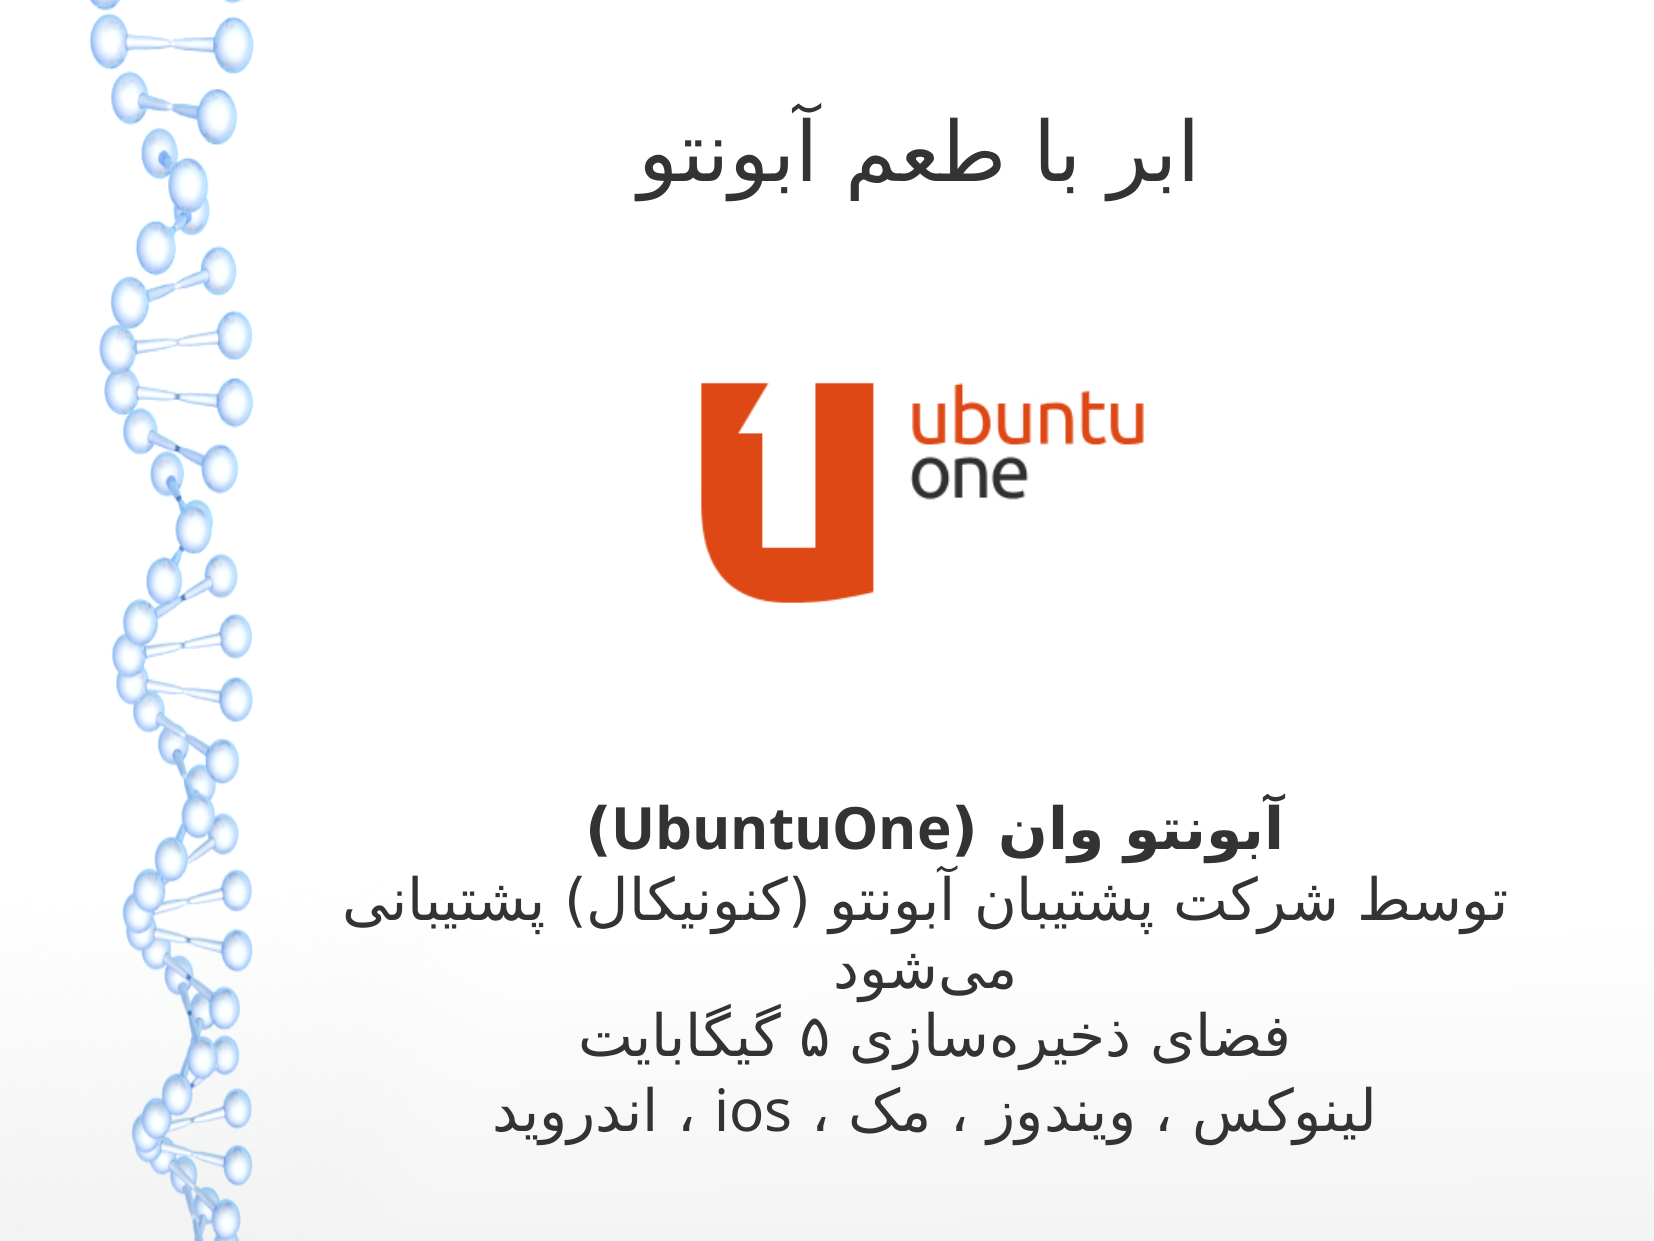

# ابر با طعم آبونتو
آبونتو وان (UbuntuOne)
توسط شرکت پشتیبان آبونتو (کنونیکال) پشتیبانی می‌شود
فضای ذخیره‌سازی ۵ گیگابایت
لینوکس ، ویندوز ، مک ، ios ، اندروید